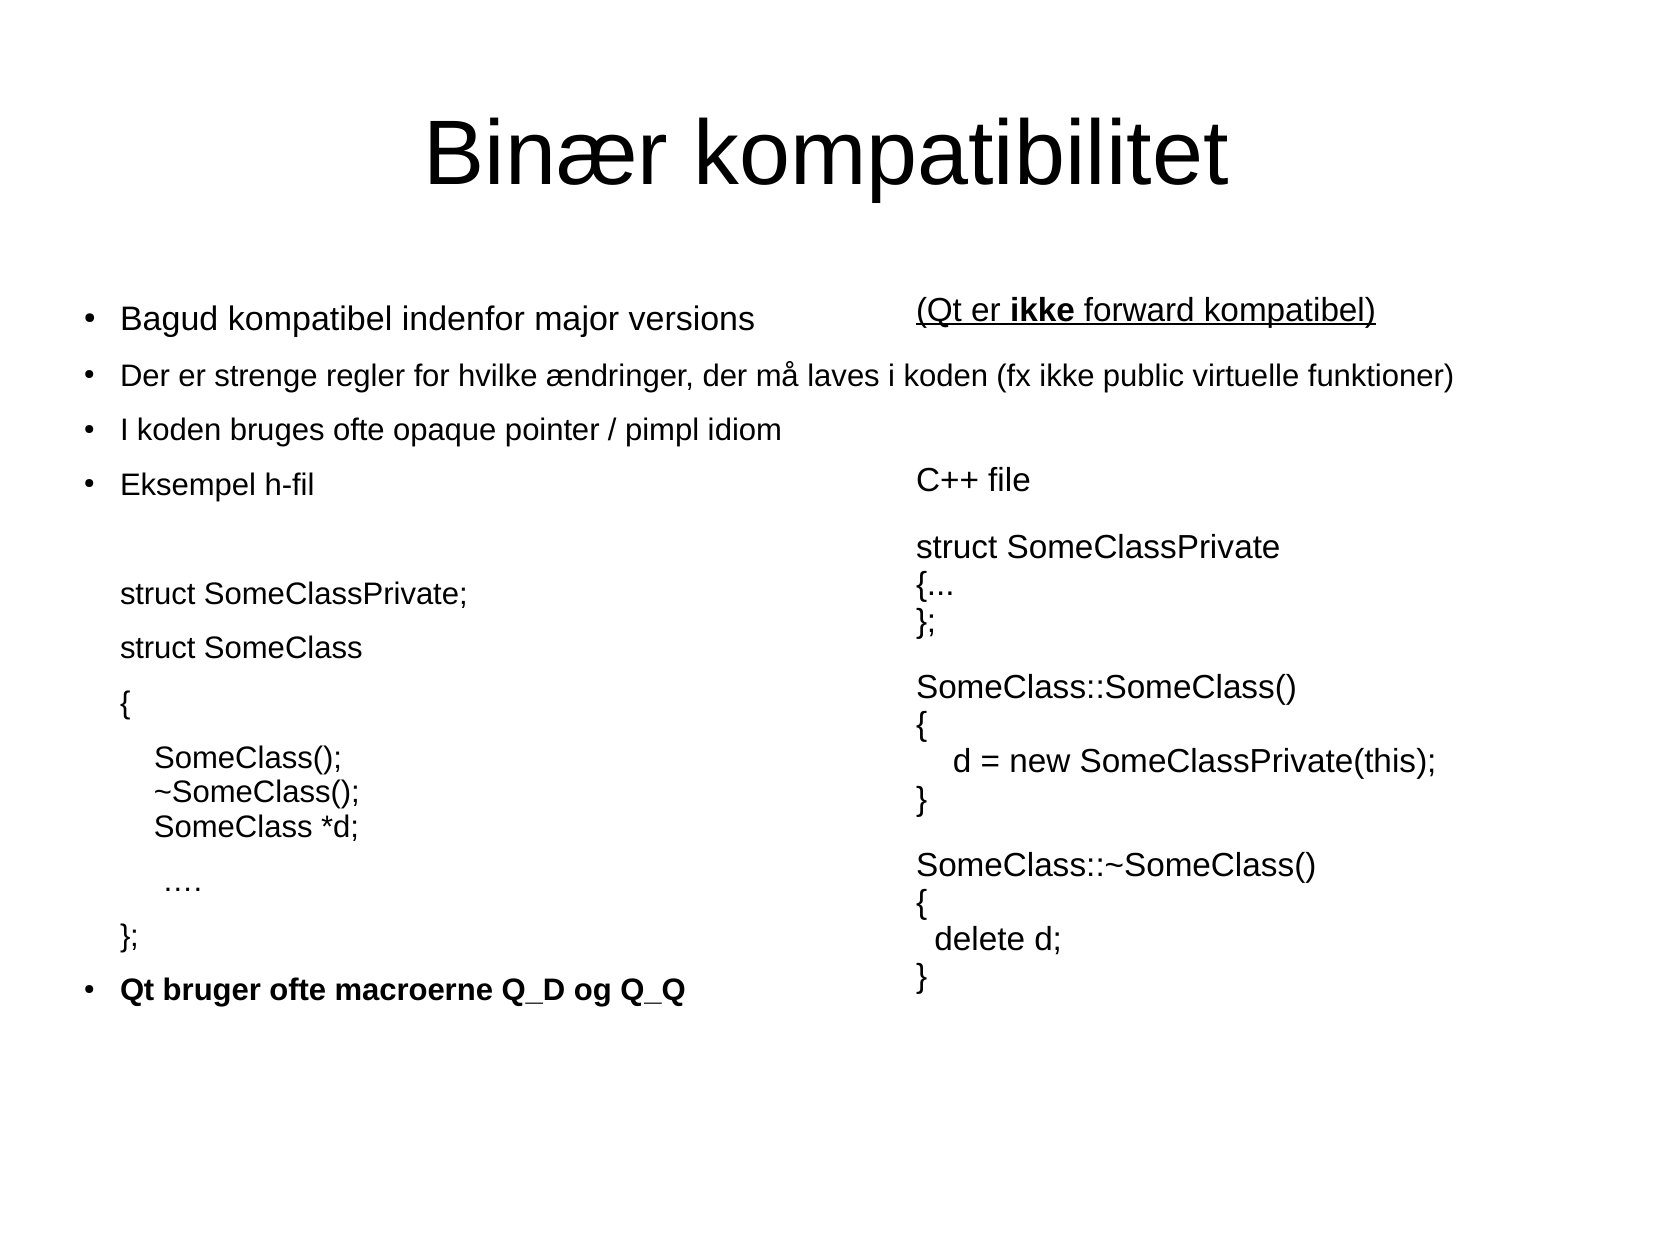

# Binær kompatibilitet
(Qt er ikke forward kompatibel)
C++ file
struct SomeClassPrivate
{...
};
SomeClass::SomeClass()
{
 d = new SomeClassPrivate(this);
}
SomeClass::~SomeClass()
{
 delete d;
}
Bagud kompatibel indenfor major versions
Der er strenge regler for hvilke ændringer, der må laves i koden (fx ikke public virtuelle funktioner)
I koden bruges ofte opaque pointer / pimpl idiom
Eksempel h-fil
struct SomeClassPrivate;
struct SomeClass
{
 SomeClass();
 ~SomeClass();
 SomeClass *d;
 ….
};
Qt bruger ofte macroerne Q_D og Q_Q